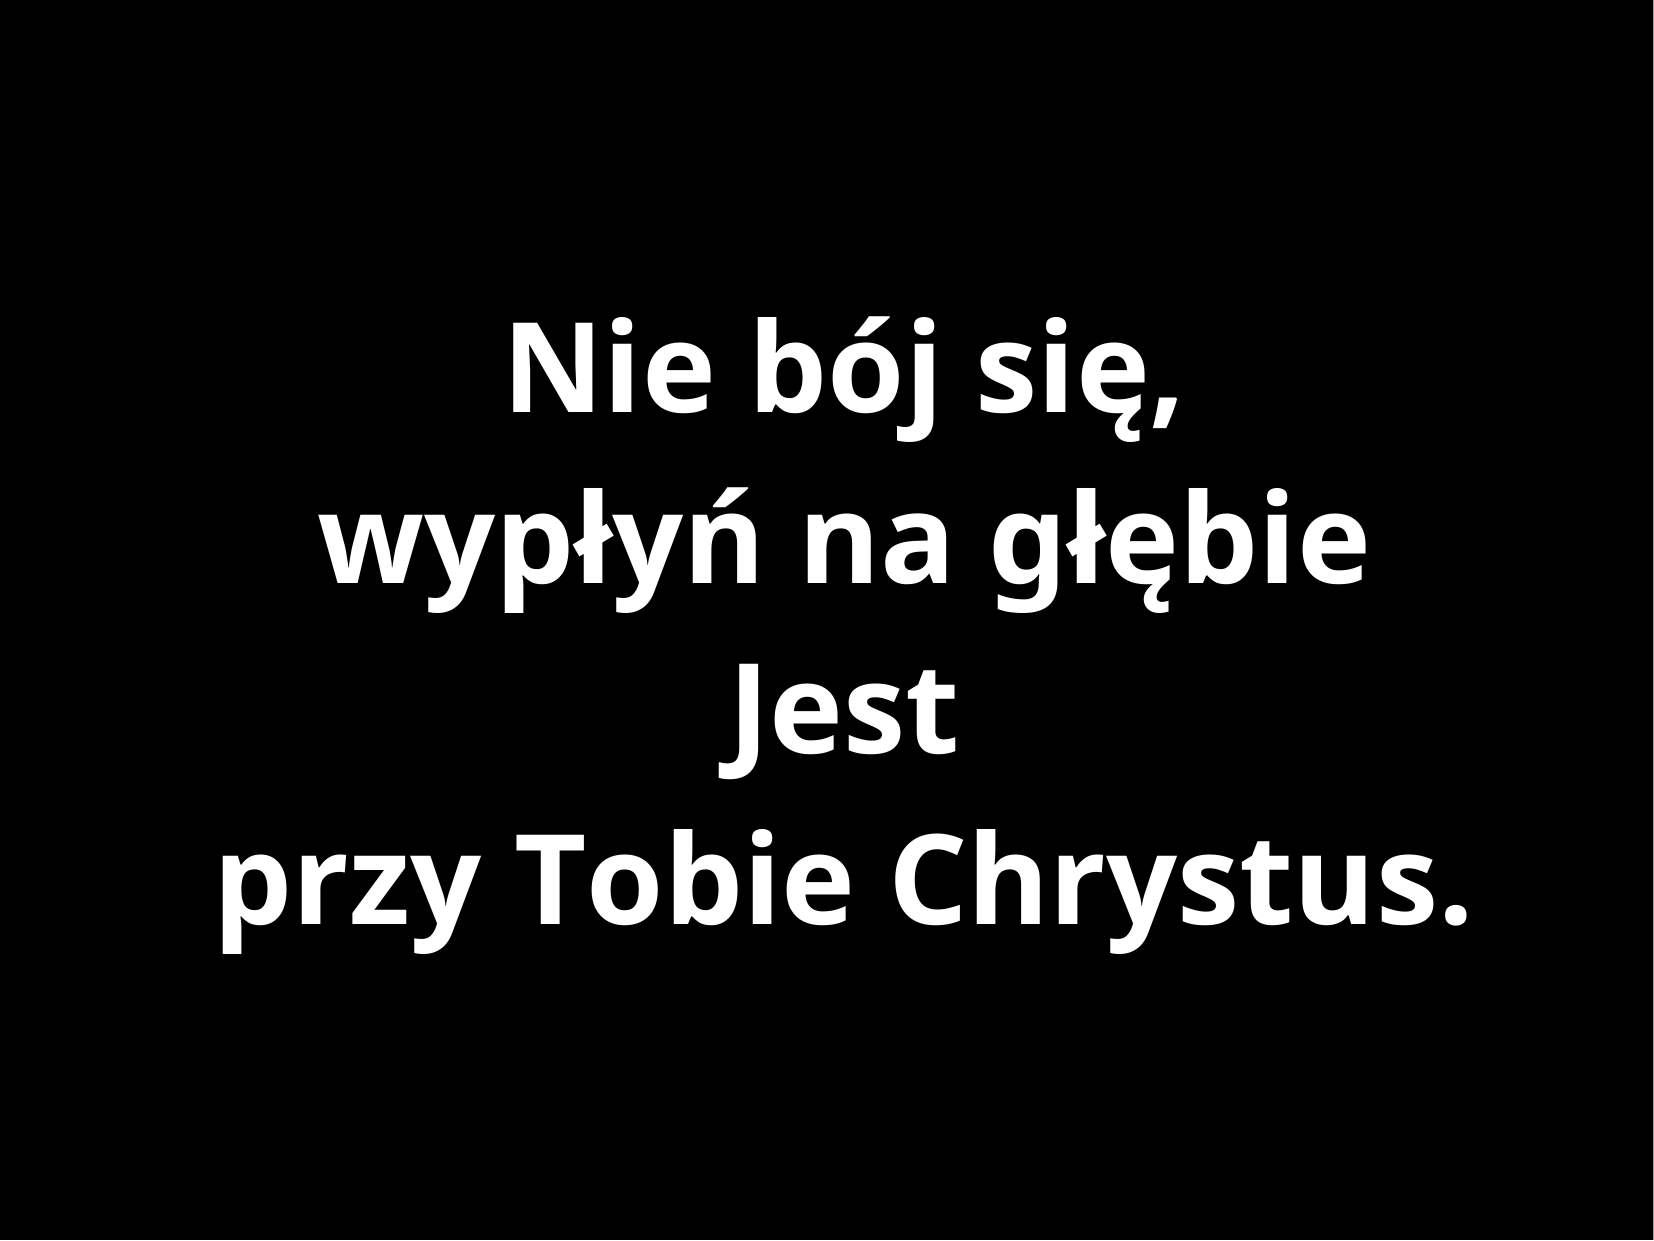

# Nie bój się,
wypłyń na głębie
Jest
przy Tobie Chrystus.